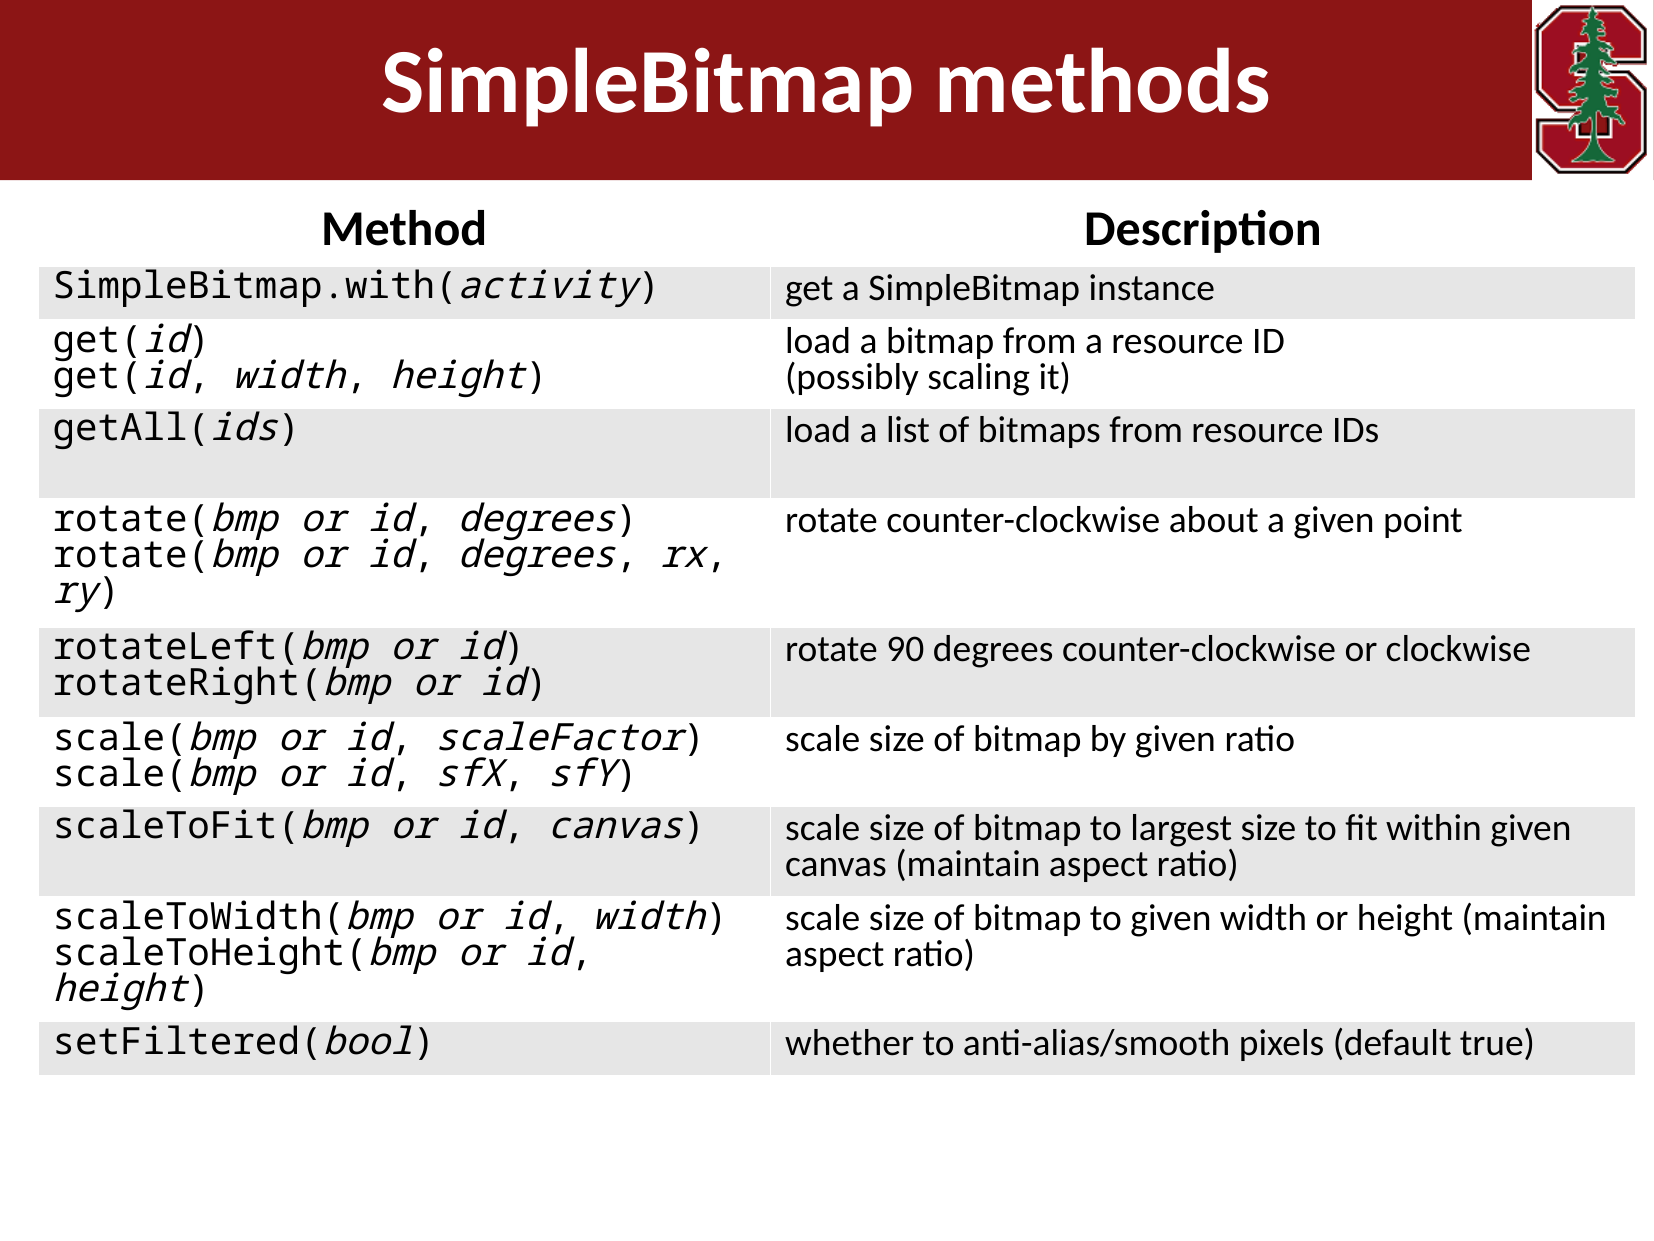

# SimpleBitmap methods
| Method | Description |
| --- | --- |
| SimpleBitmap.with(activity) | get a SimpleBitmap instance |
| get(id) get(id, width, height) | load a bitmap from a resource ID (possibly scaling it) |
| getAll(ids) | load a list of bitmaps from resource IDs |
| rotate(bmp or id, degrees) rotate(bmp or id, degrees, rx, ry) | rotate counter-clockwise about a given point |
| rotateLeft(bmp or id) rotateRight(bmp or id) | rotate 90 degrees counter-clockwise or clockwise |
| scale(bmp or id, scaleFactor) scale(bmp or id, sfX, sfY) | scale size of bitmap by given ratio |
| scaleToFit(bmp or id, canvas) | scale size of bitmap to largest size to fit within given canvas (maintain aspect ratio) |
| scaleToWidth(bmp or id, width) scaleToHeight(bmp or id, height) | scale size of bitmap to given width or height (maintain aspect ratio) |
| setFiltered(bool) | whether to anti-alias/smooth pixels (default true) |
| | |